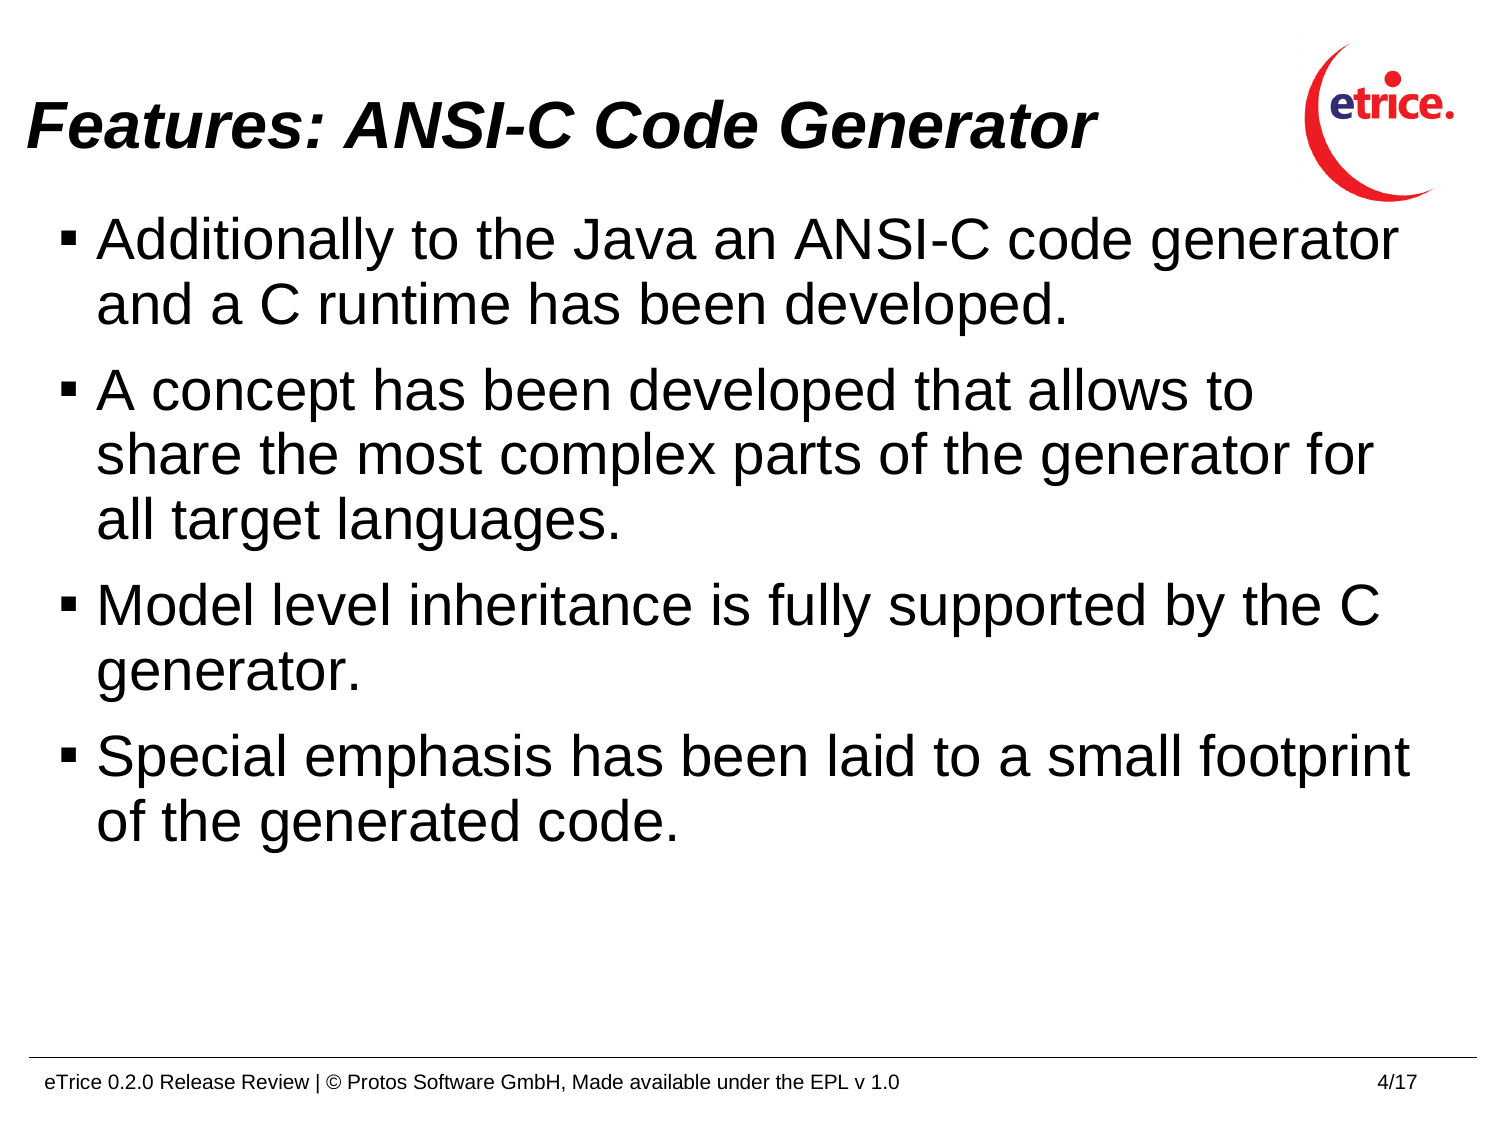

# Features: ANSI-C Code Generator
Additionally to the Java an ANSI-C code generator and a C runtime has been developed.
A concept has been developed that allows to share the most complex parts of the generator for all target languages.
Model level inheritance is fully supported by the C generator.
Special emphasis has been laid to a small footprint of the generated code.